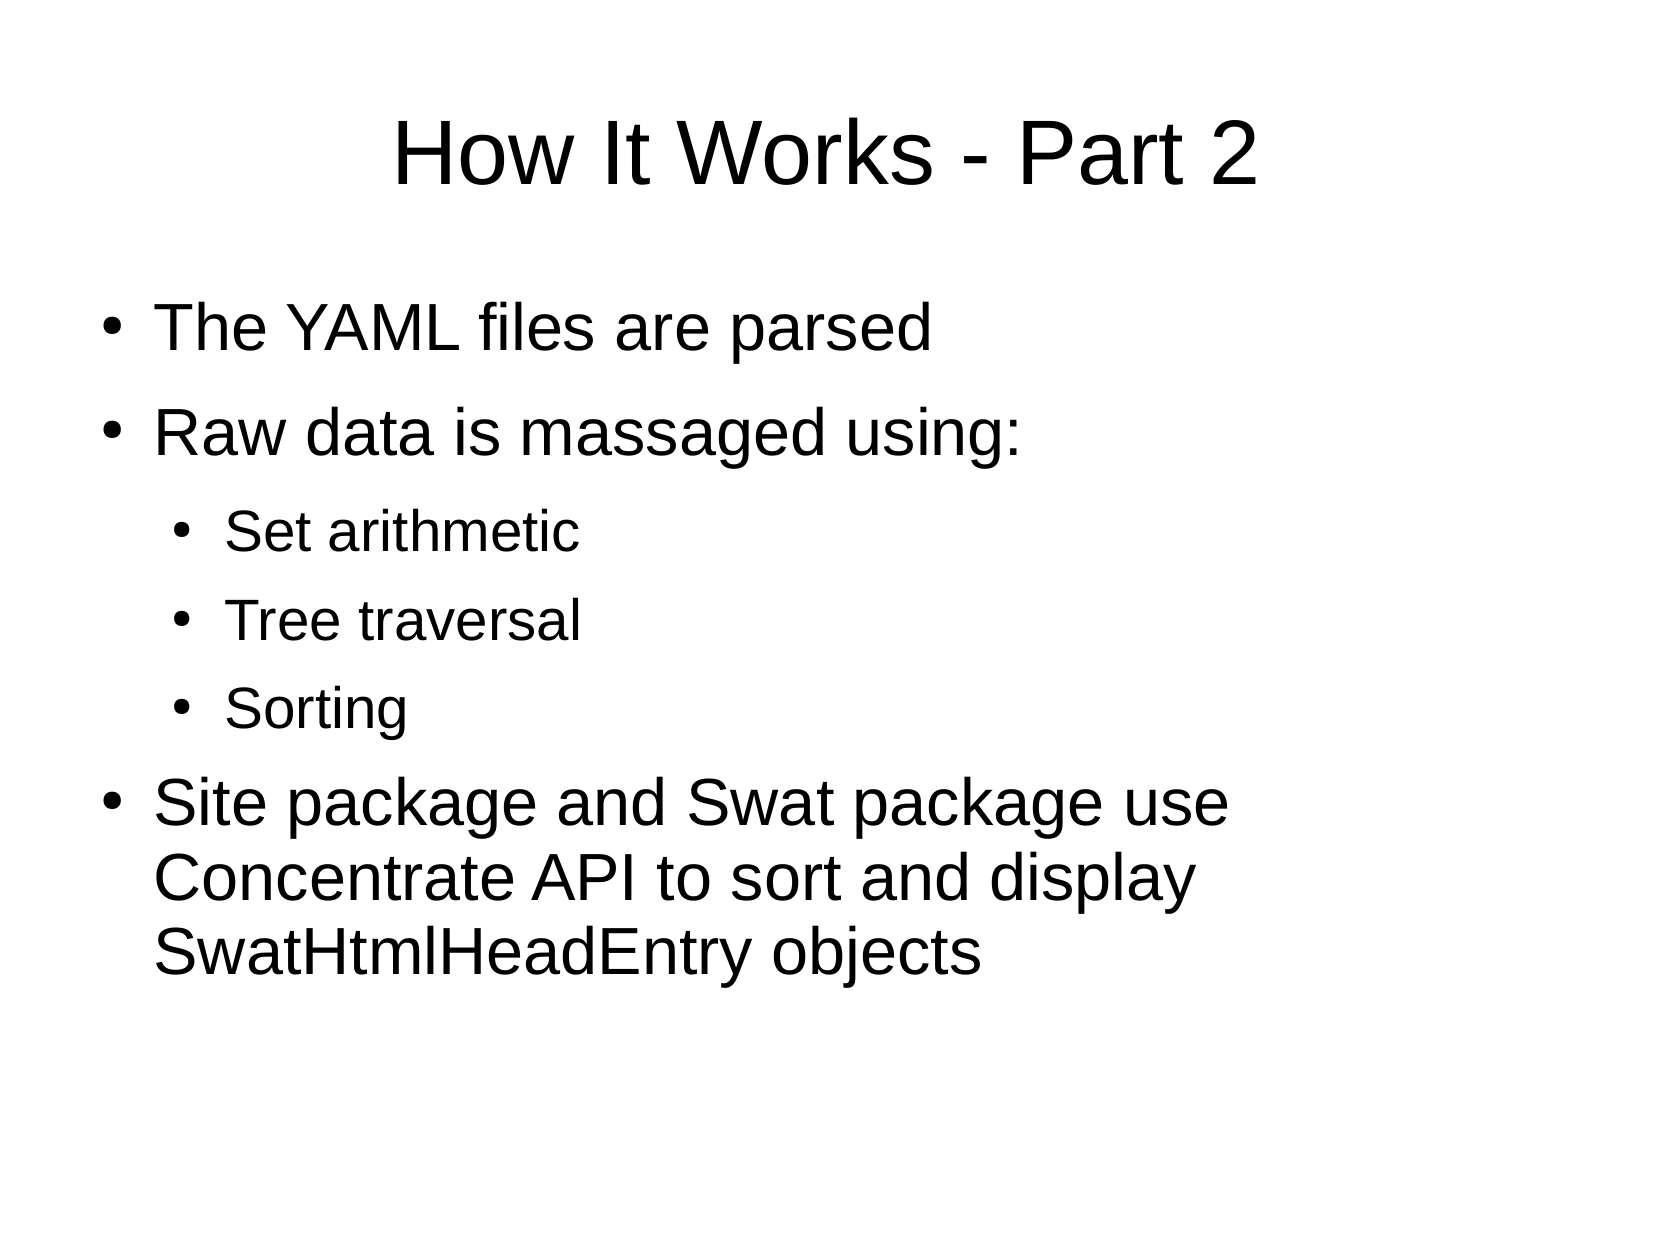

# How It Works - Part 2
The YAML files are parsed
Raw data is massaged using:
Set arithmetic
Tree traversal
Sorting
Site package and Swat package use Concentrate API to sort and display SwatHtmlHeadEntry objects